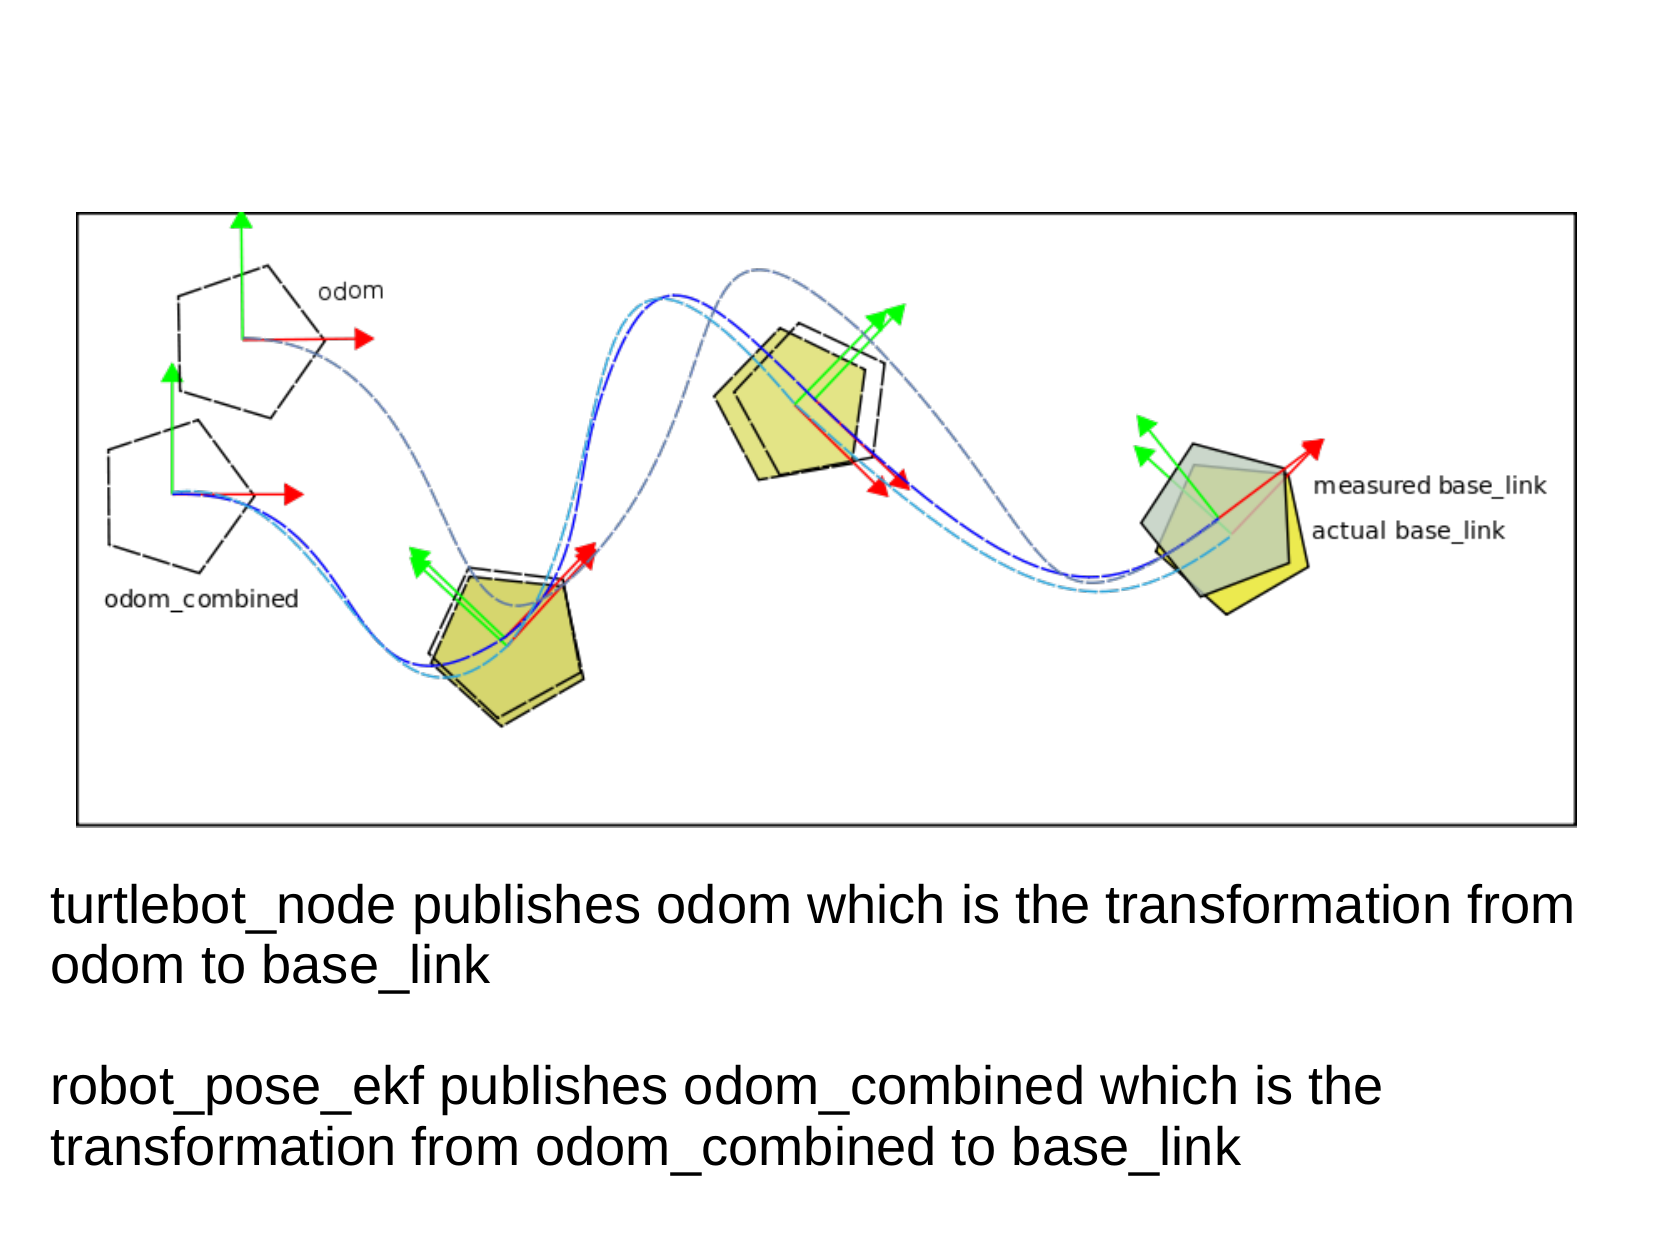

turtlebot_node publishes odom which is the transformation from
odom to base_link
robot_pose_ekf publishes odom_combined which is the
transformation from odom_combined to base_link